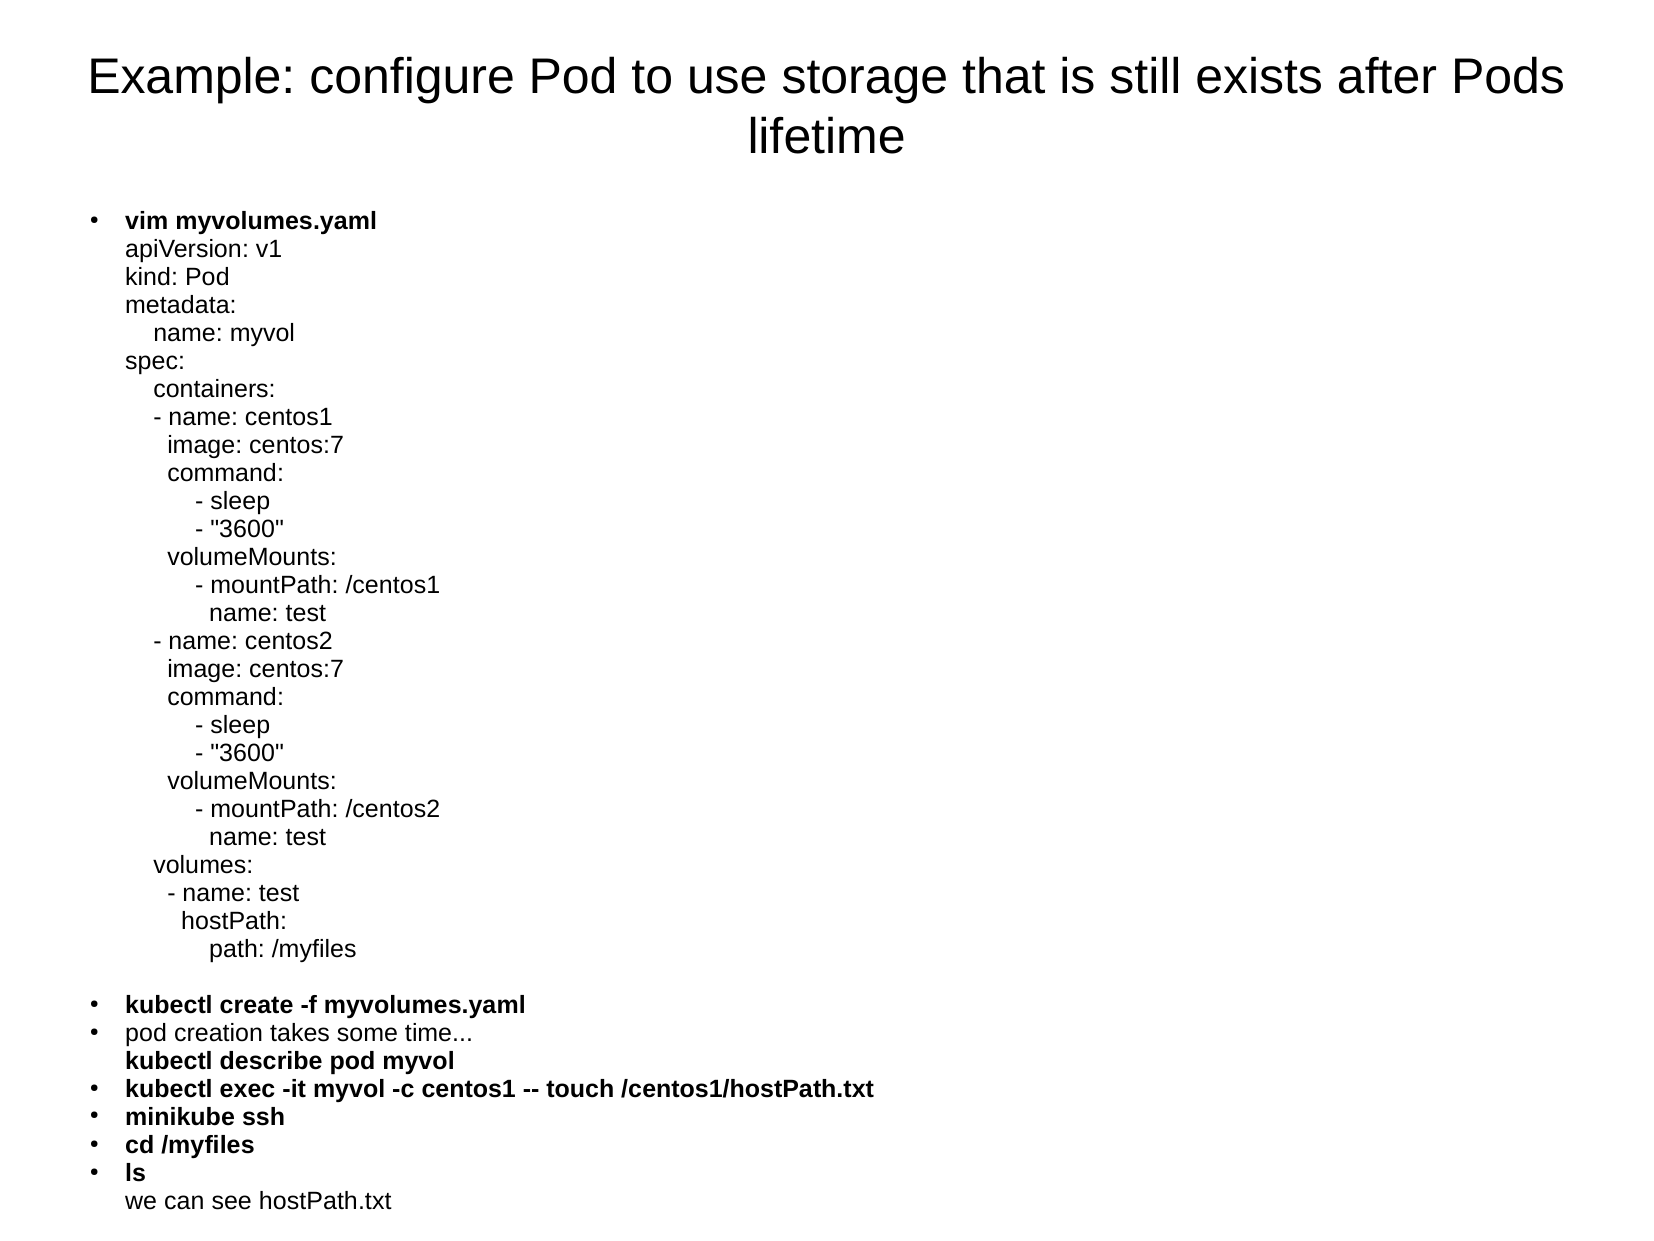

# Example: configure Pod to use storage that is still exists after Pods lifetime
vim myvolumes.yaml
apiVersion: v1
kind: Pod
metadata:
 name: myvol
spec:
 containers:
 - name: centos1
 image: centos:7
 command:
 - sleep
 - "3600"
 volumeMounts:
 - mountPath: /centos1
 name: test
 - name: centos2
 image: centos:7
 command:
 - sleep
 - "3600"
 volumeMounts:
 - mountPath: /centos2
 name: test
 volumes:
 - name: test
 hostPath:
 path: /myfiles
kubectl create -f myvolumes.yaml
pod creation takes some time...
kubectl describe pod myvol
kubectl exec -it myvol -c centos1 -- touch /centos1/hostPath.txt
minikube ssh
cd /myfiles
ls
we can see hostPath.txt